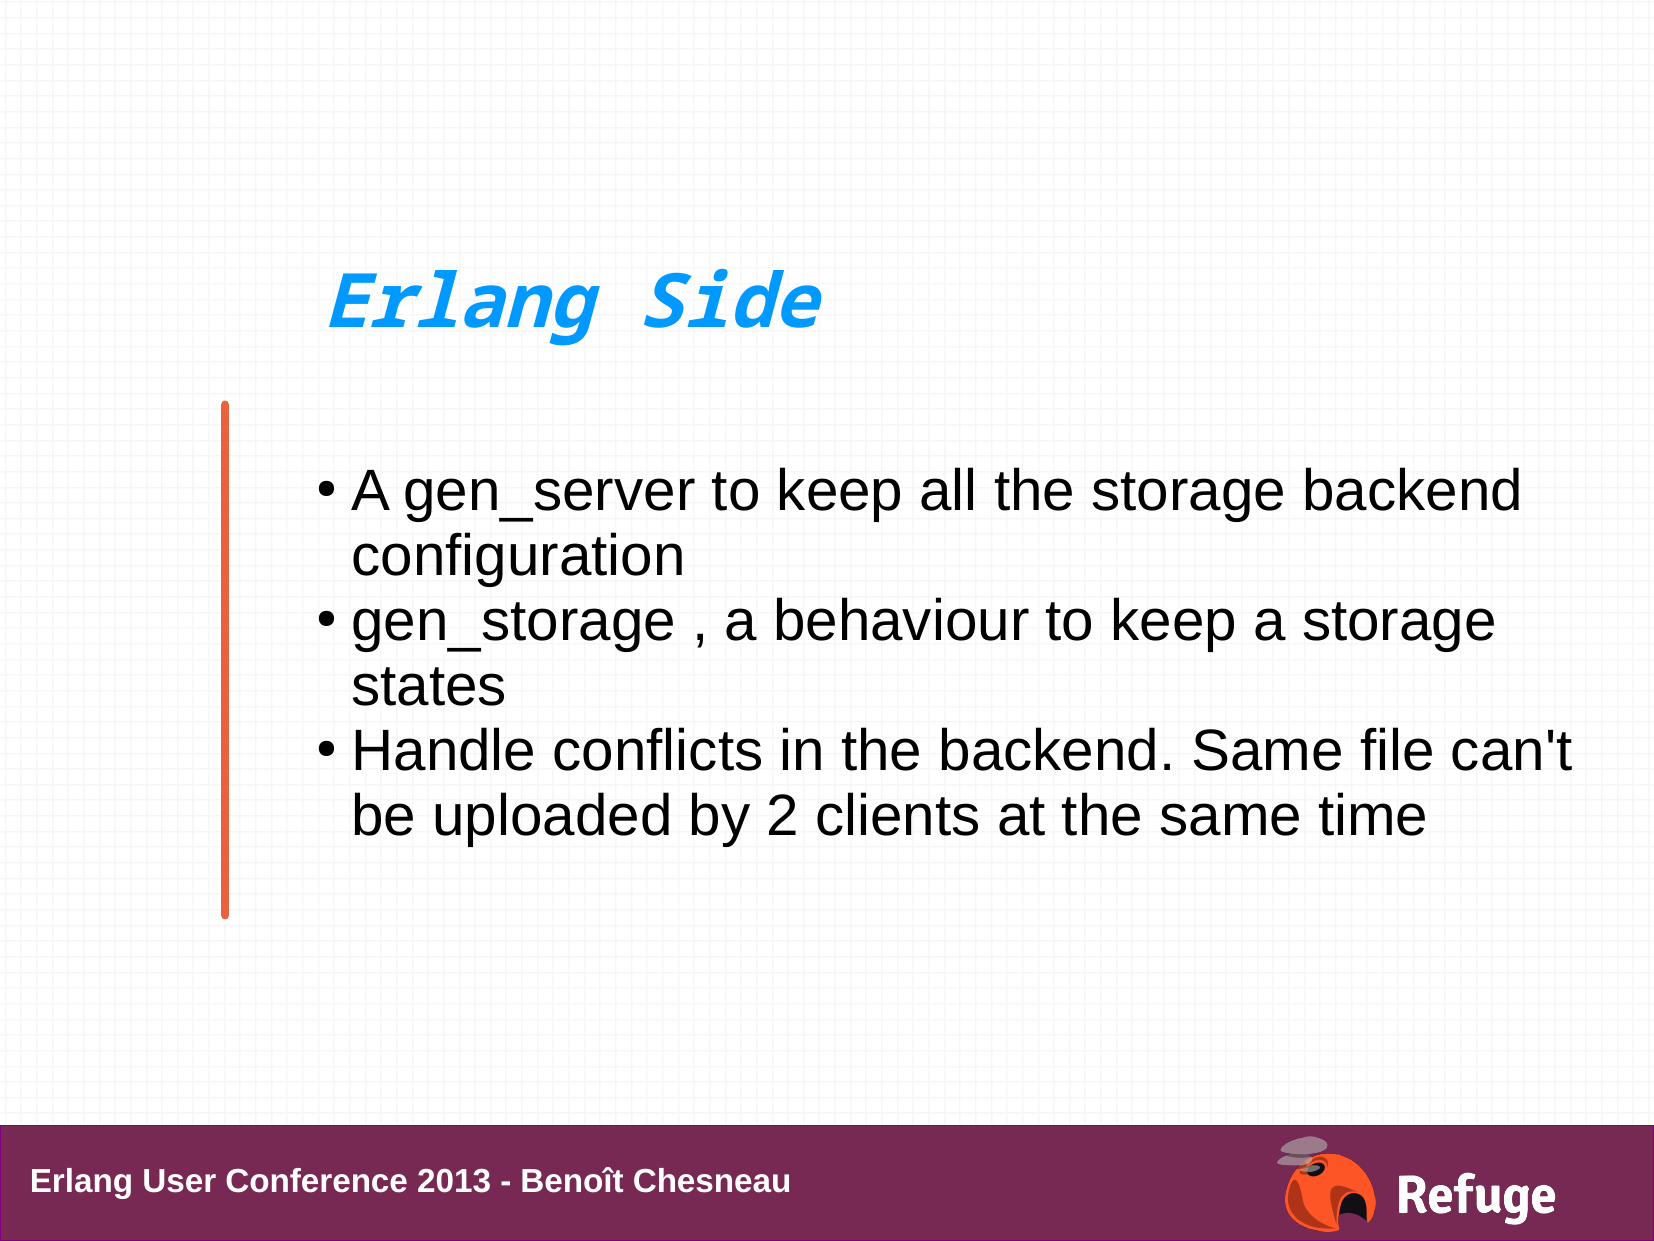

Erlang Side
A gen_server to keep all the storage backend
configuration
gen_storage , a behaviour to keep a storage
states
Handle conflicts in the backend. Same file can't
be uploaded by 2 clients at the same time
Erlang User Conference 2013 - Benoît Chesneau